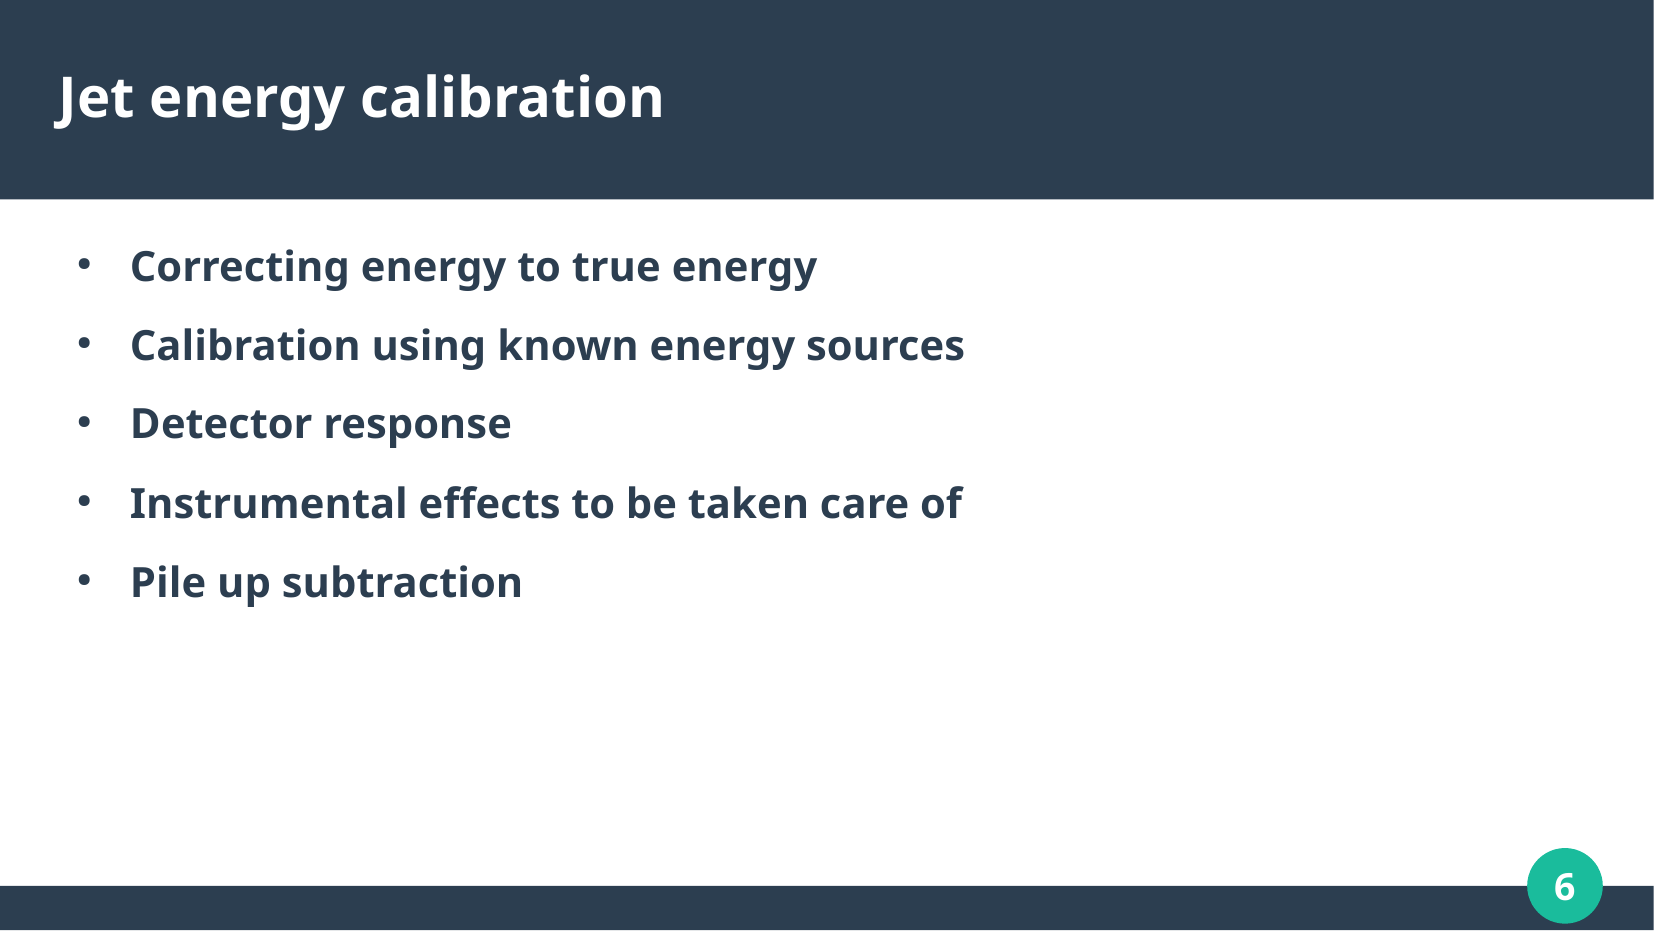

# Jet energy calibration
Correcting energy to true energy
Calibration using known energy sources
Detector response
Instrumental effects to be taken care of
Pile up subtraction